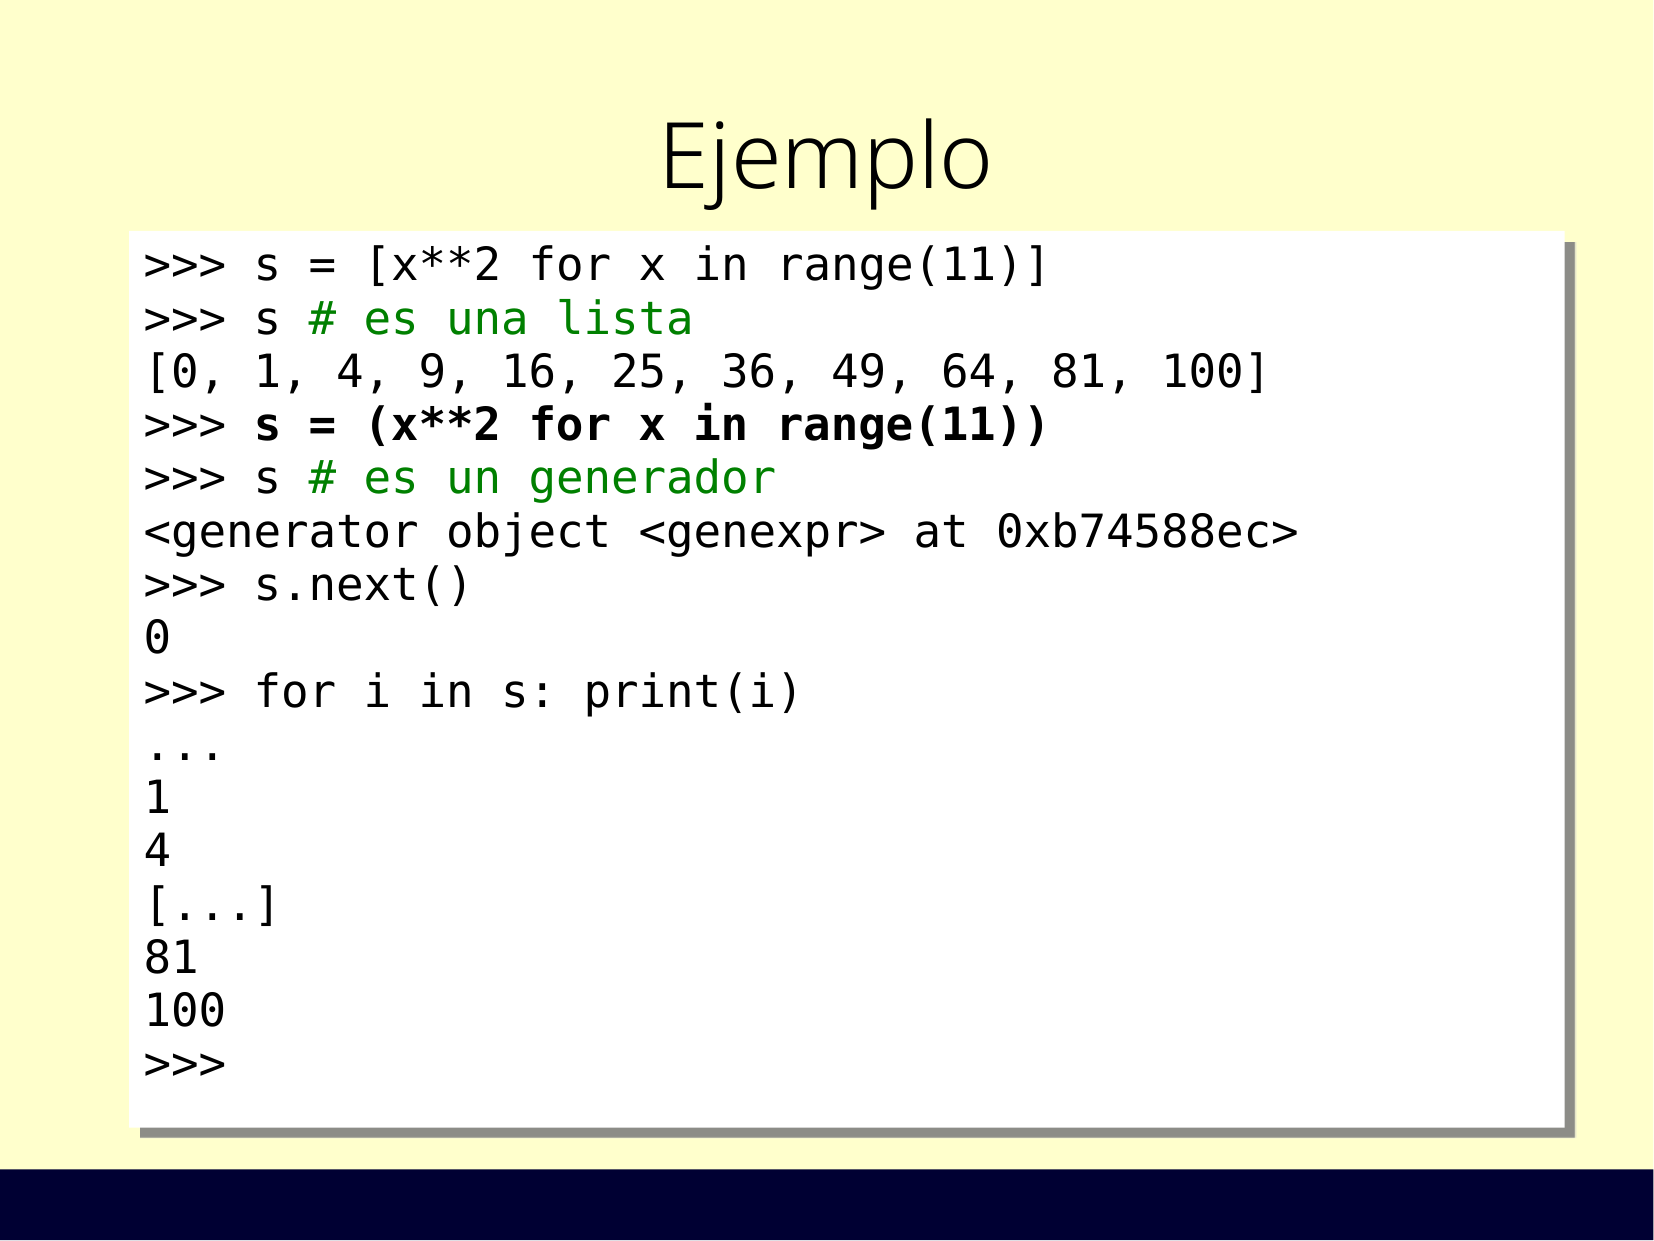

# Ejemplo
>>> s = [x**2 for x in range(11)]
>>> s # es una lista
[0, 1, 4, 9, 16, 25, 36, 49, 64, 81, 100]
>>> s = (x**2 for x in range(11))
>>> s # es un generador
<generator object <genexpr> at 0xb74588ec>
>>> s.next()
0
>>> for i in s: print(i)
...
1
4
[...]
81
100
>>>